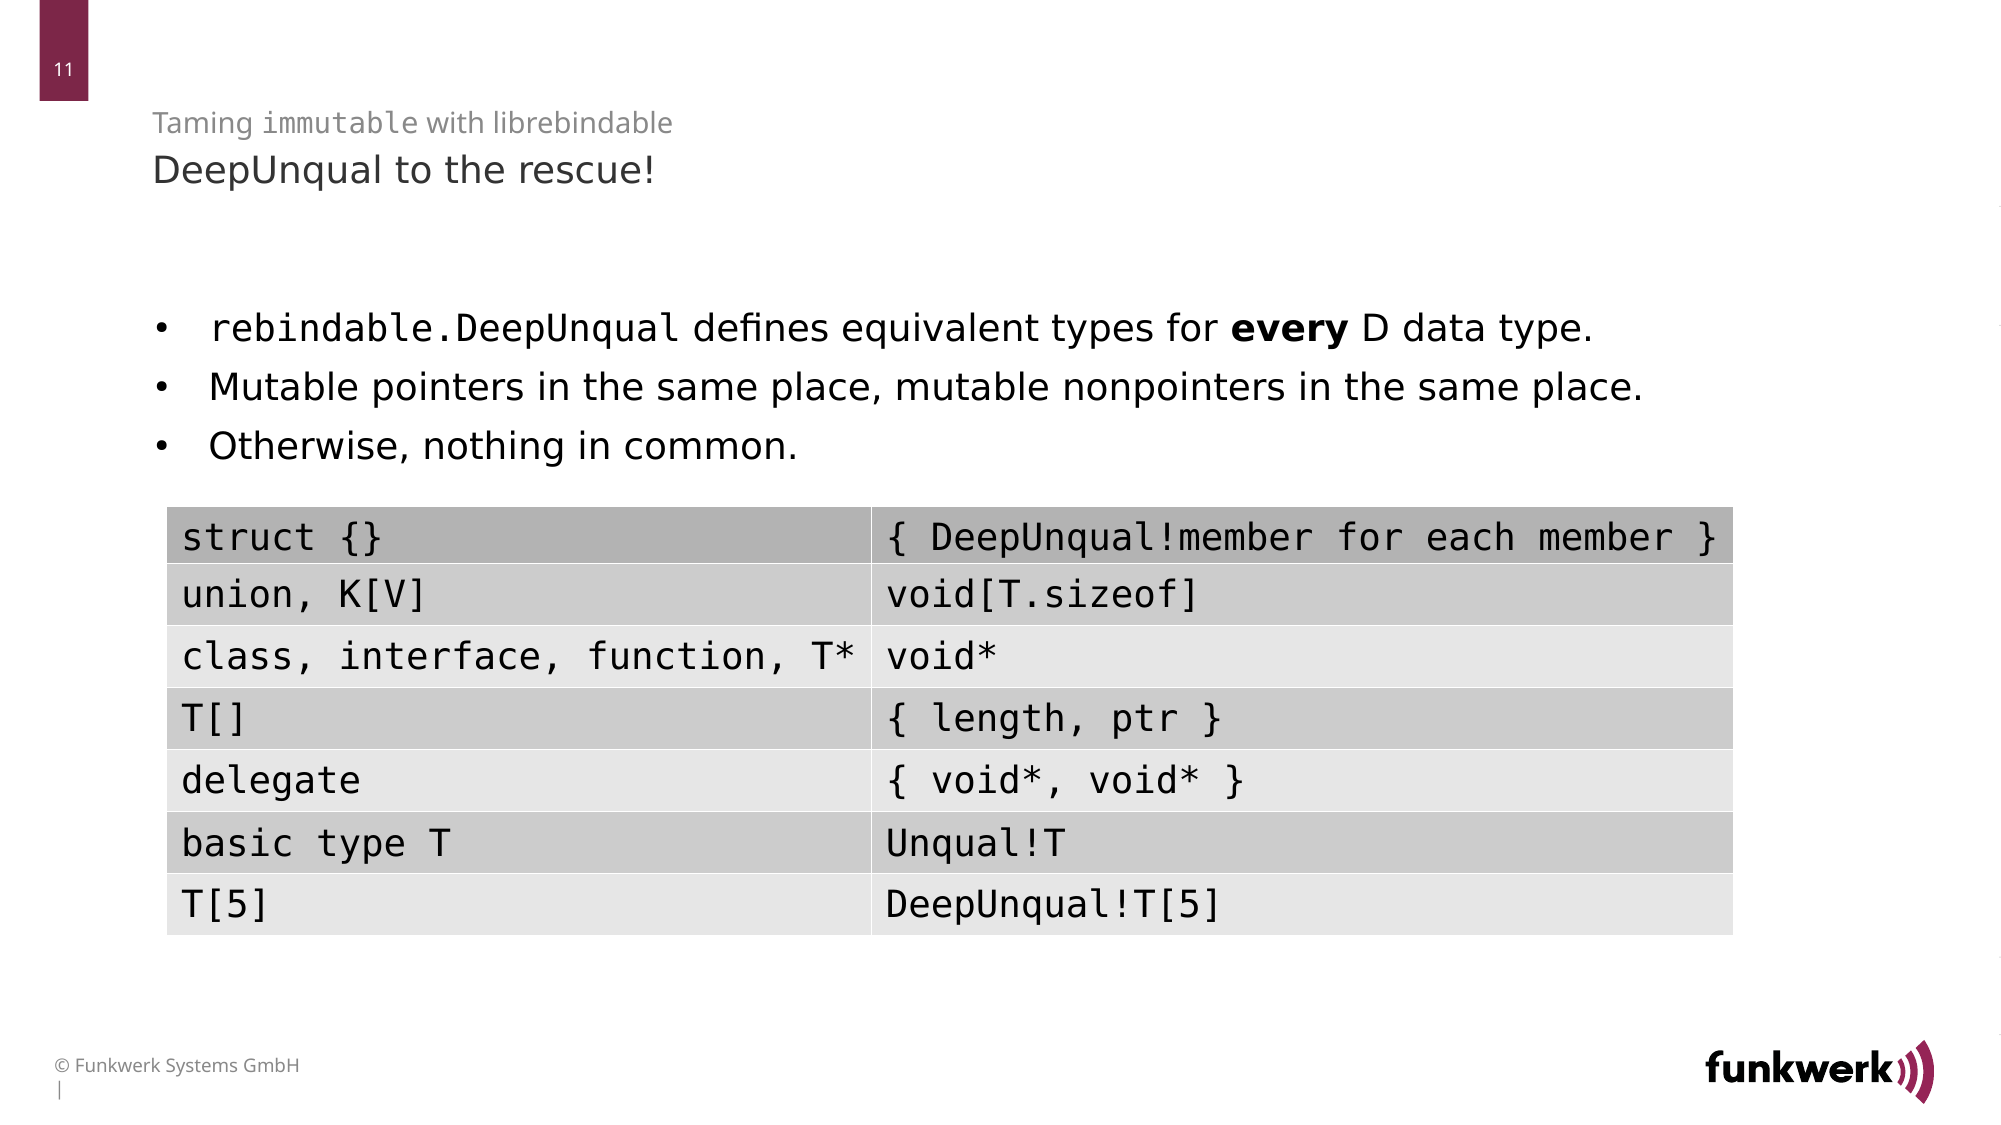

11
Taming immutable with librebindable
DeepUnqual to the rescue!
# rebindable.DeepUnqual defines equivalent types for every D data type.
Mutable pointers in the same place, mutable nonpointers in the same place.
Otherwise, nothing in common.
| struct {} | { DeepUnqual!member for each member } |
| --- | --- |
| union, K[V] | void[T.sizeof] |
| class, interface, function, T\* | void\* |
| T[] | { length, ptr } |
| delegate | { void\*, void\* } |
| basic type T | Unqual!T |
| T[5] | DeepUnqual!T[5] |